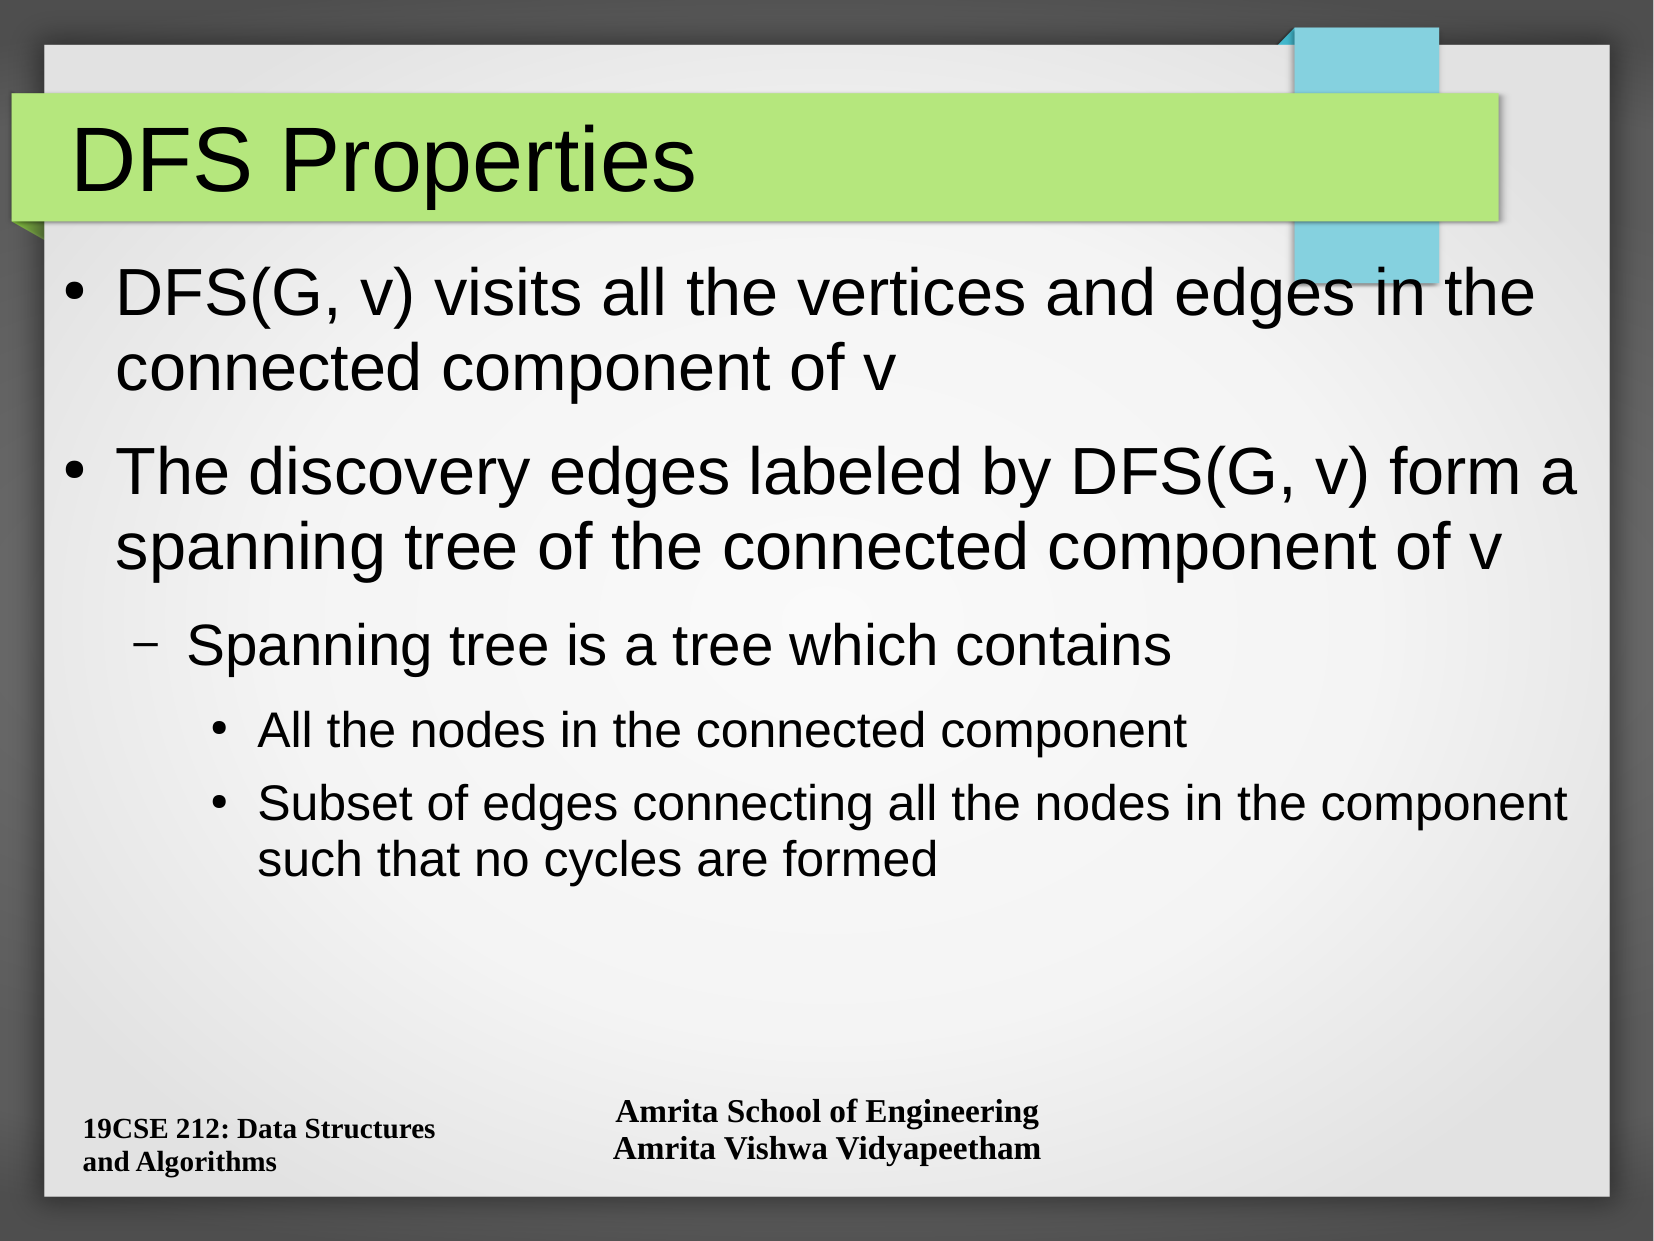

# DFS Properties
DFS(G, v) visits all the vertices and edges in the connected component of v
The discovery edges labeled by DFS(G, v) form a spanning tree of the connected component of v
Spanning tree is a tree which contains
All the nodes in the connected component
Subset of edges connecting all the nodes in the component such that no cycles are formed